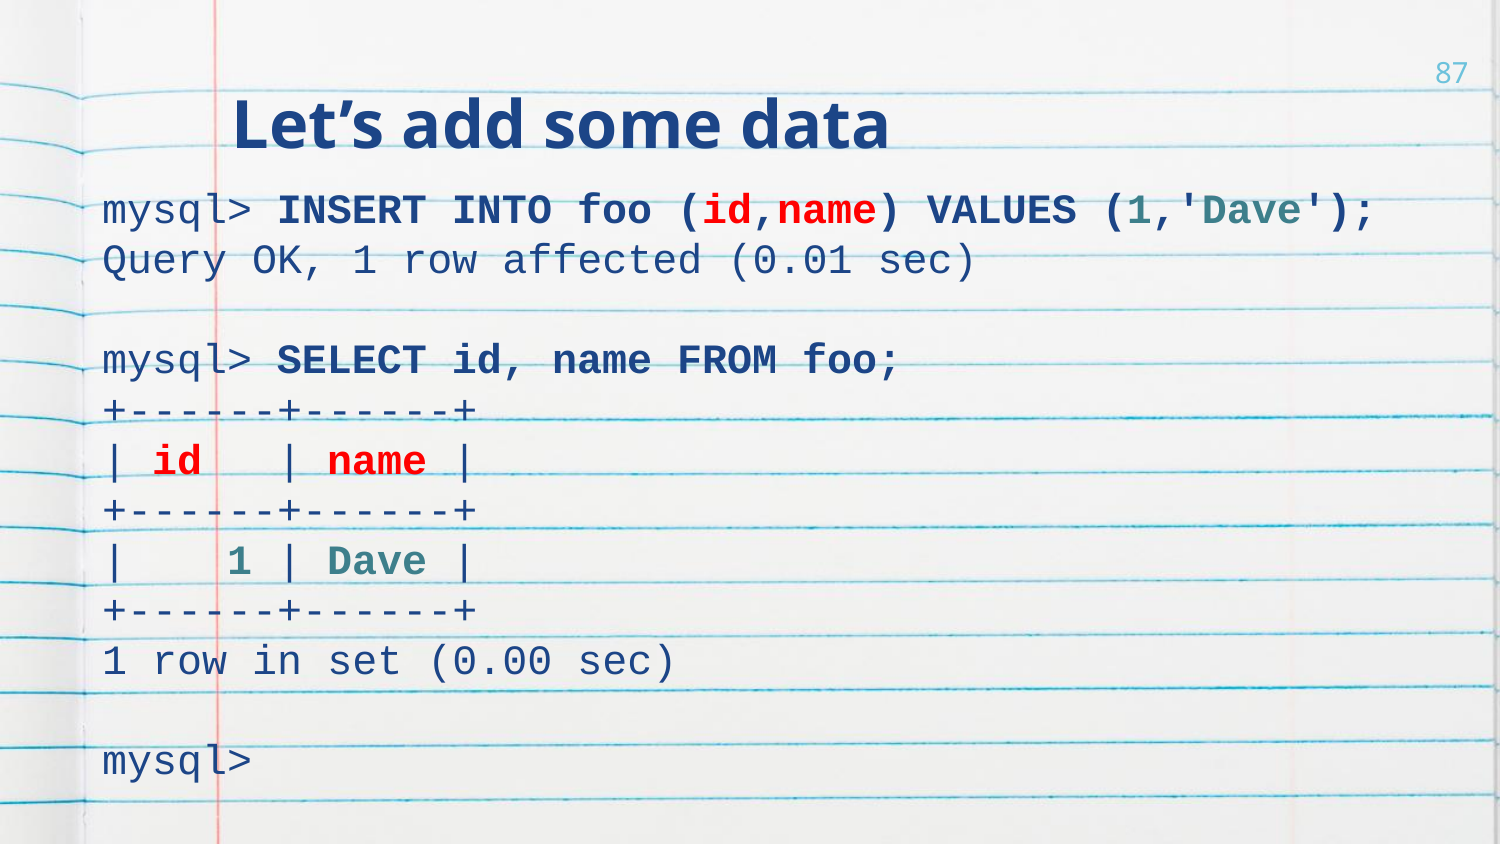

# Let’s add some data
mysql> INSERT INTO foo (id,name) VALUES (1,'Dave');
Query OK, 1 row affected (0.01 sec)
mysql> SELECT id, name FROM foo;
+------+------+
| id | name |
+------+------+
| 1 | Dave |
+------+------+
1 row in set (0.00 sec)
mysql>